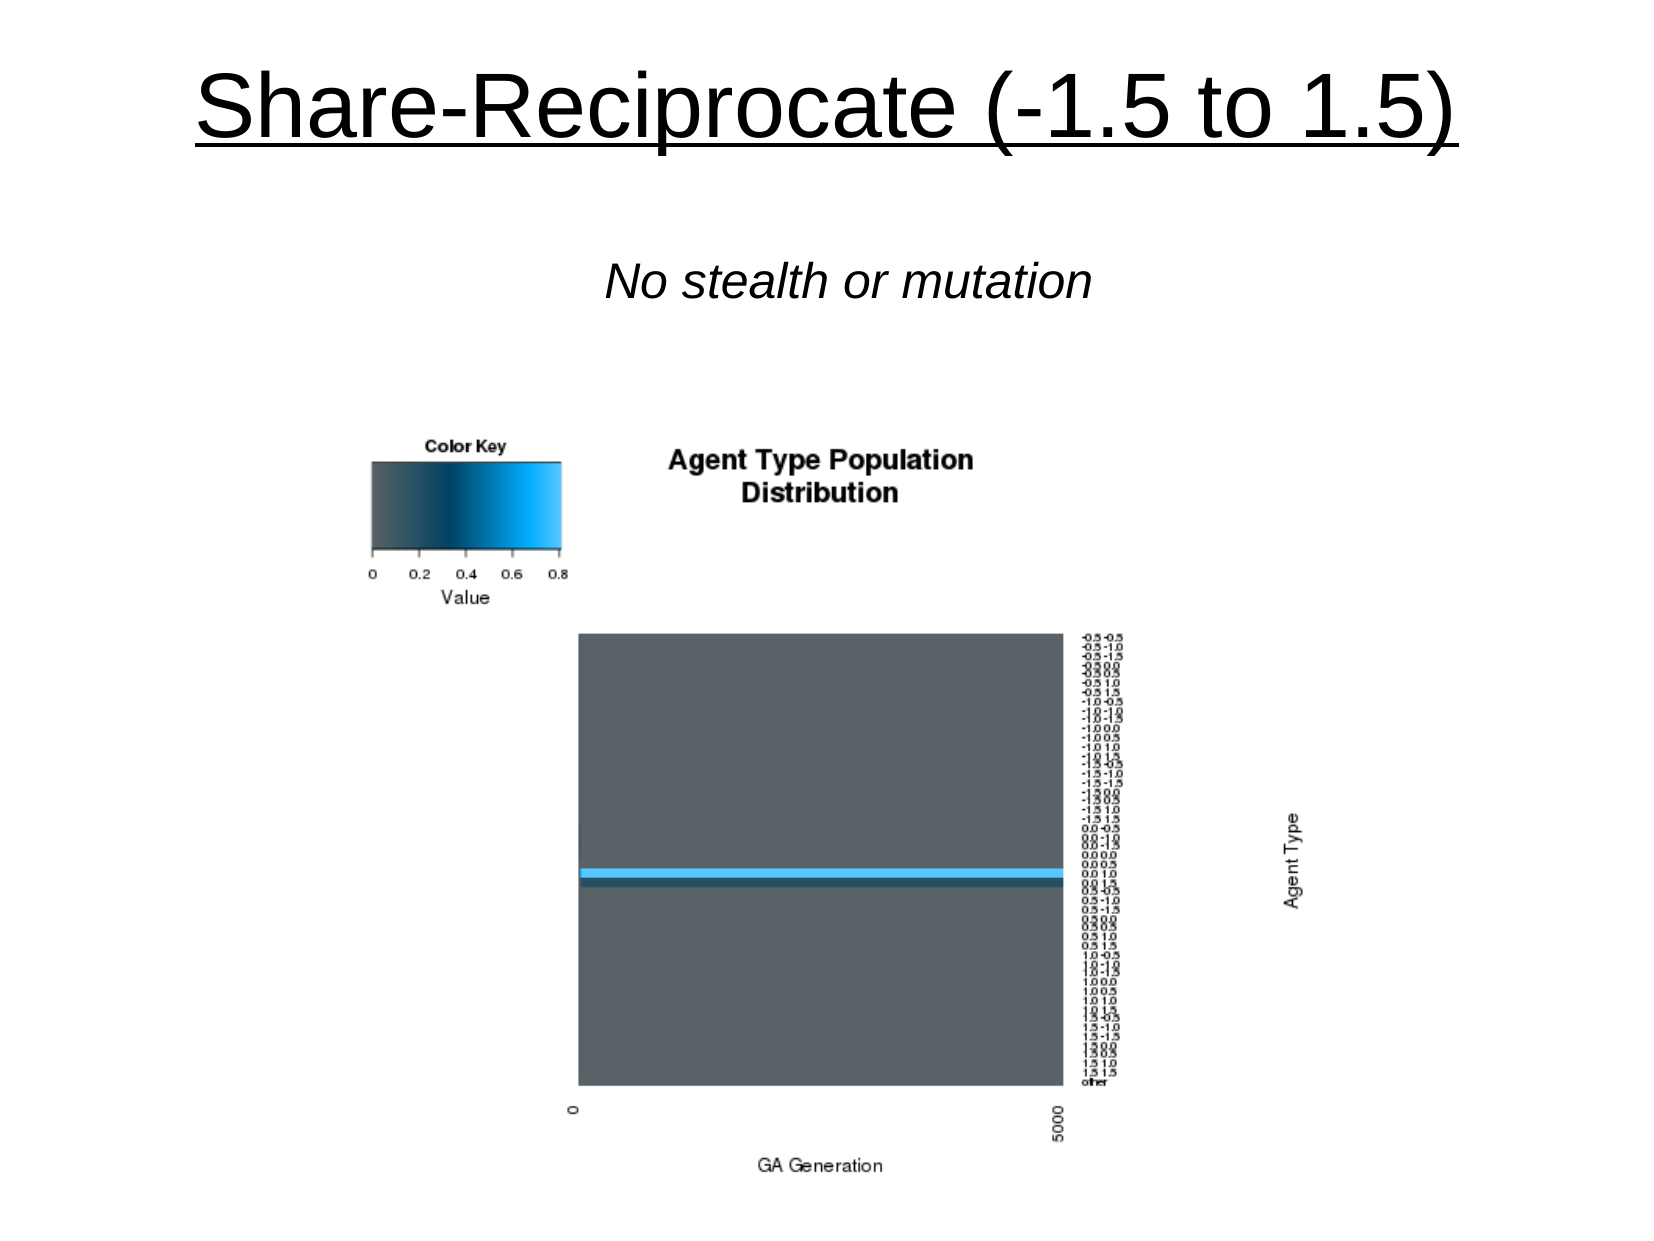

# Share-Reciprocate (-1.5 to 1.5)
No stealth or mutation